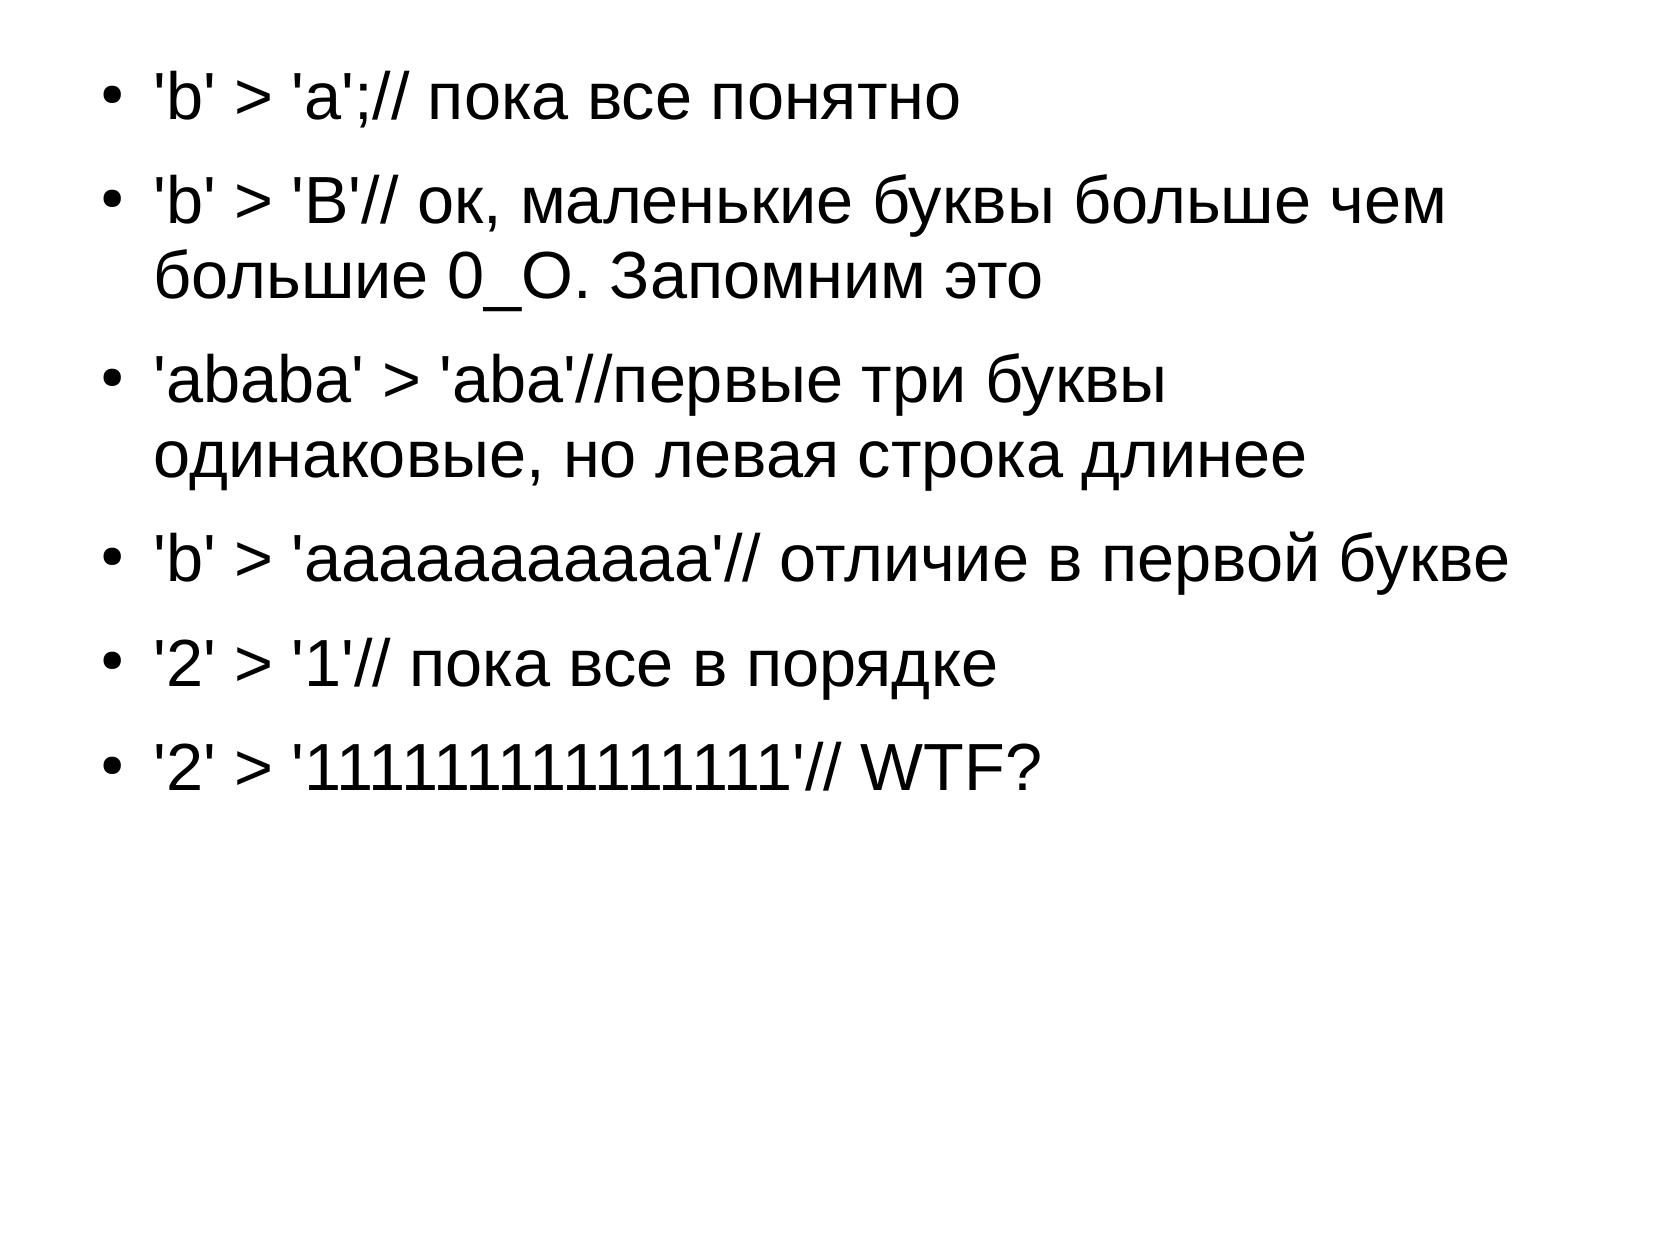

# 'b' > 'a';// пока все понятно
'b' > 'B'// ок, маленькие буквы больше чем большие 0_O. Запомним это
'ababa' > 'aba'//первые три буквы одинаковые, но левая строка длинее
'b' > 'aaaaaaaaaaa'// отличие в первой букве
'2' > '1'// пока все в порядке
'2' > '111111111111111'// WTF?